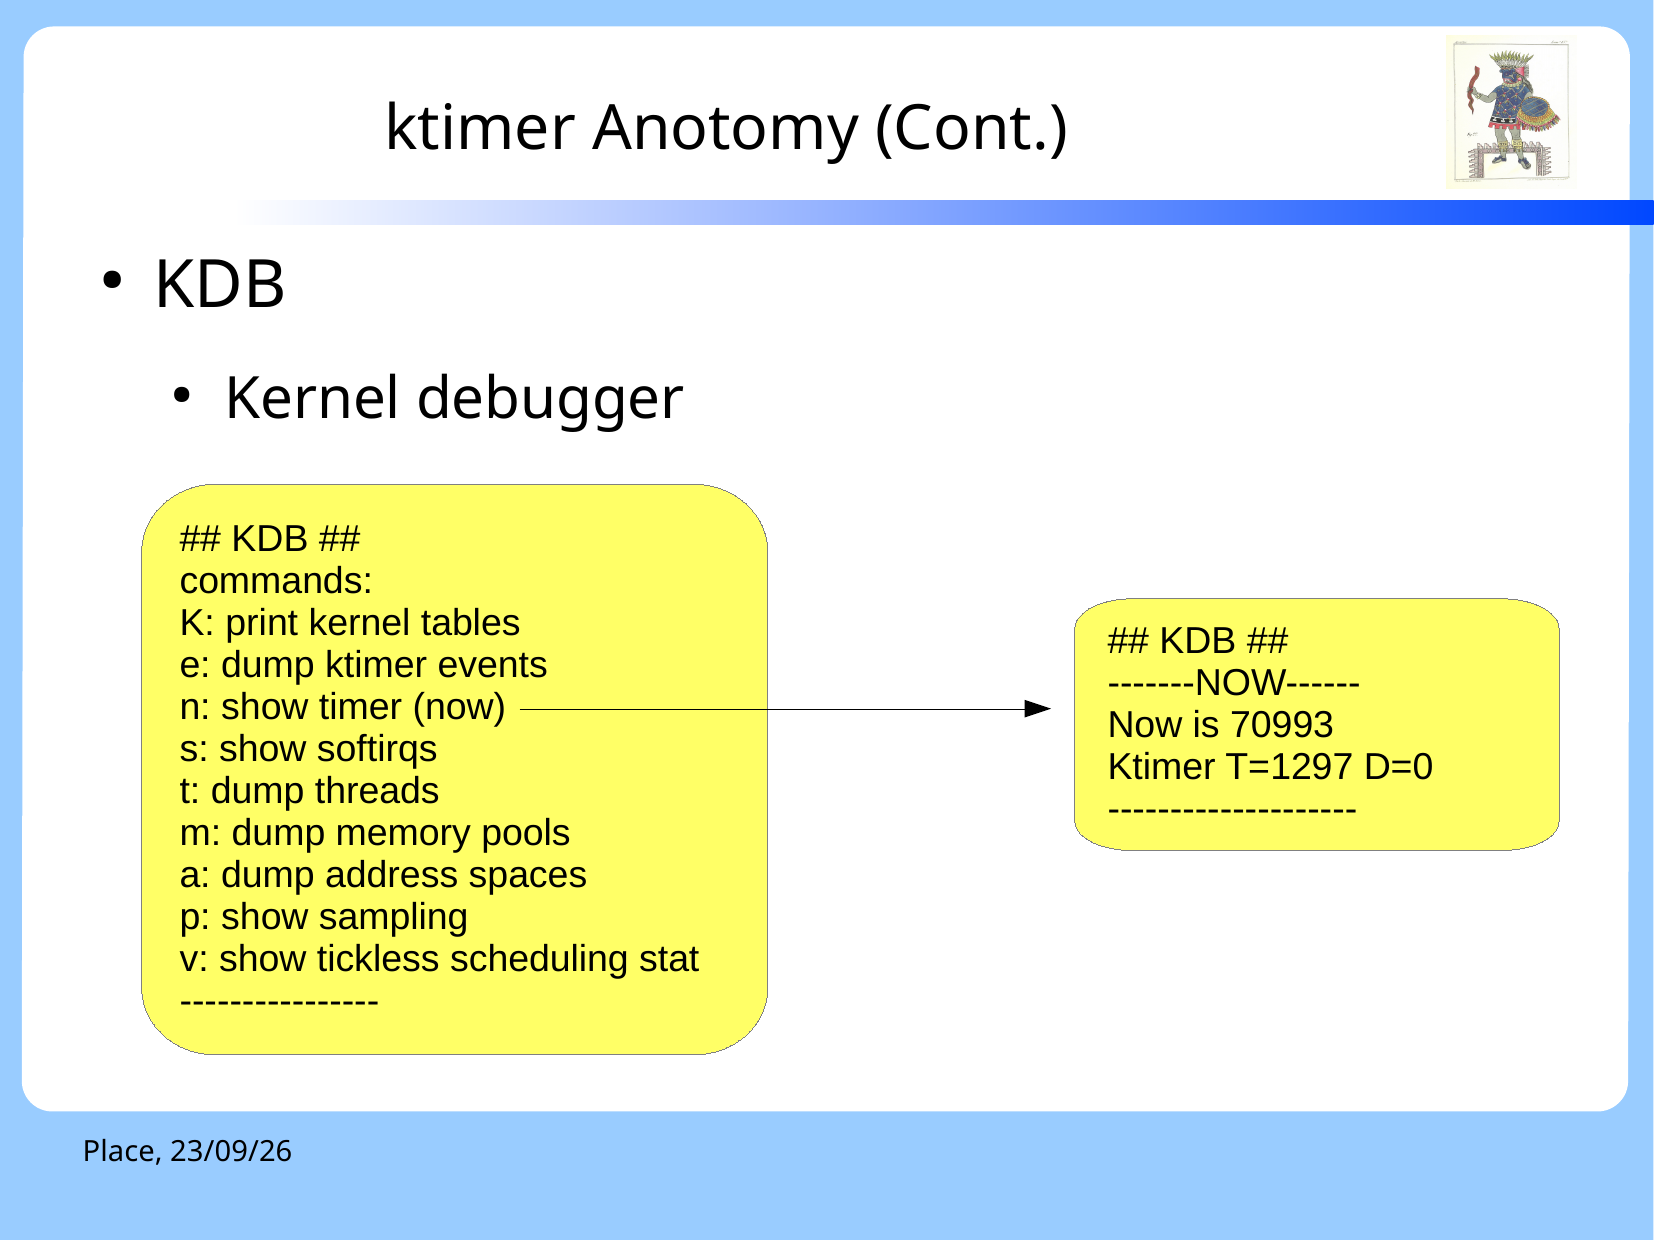

# ktimer Anotomy (Cont.)
KDB
Kernel debugger
## KDB ##
commands:
K: print kernel tables
e: dump ktimer events
n: show timer (now)
s: show softirqs
t: dump threads
m: dump memory pools
a: dump address spaces
p: show sampling
v: show tickless scheduling stat
----------------
## KDB ##
-------NOW------
Now is 70993
Ktimer T=1297 D=0
--------------------